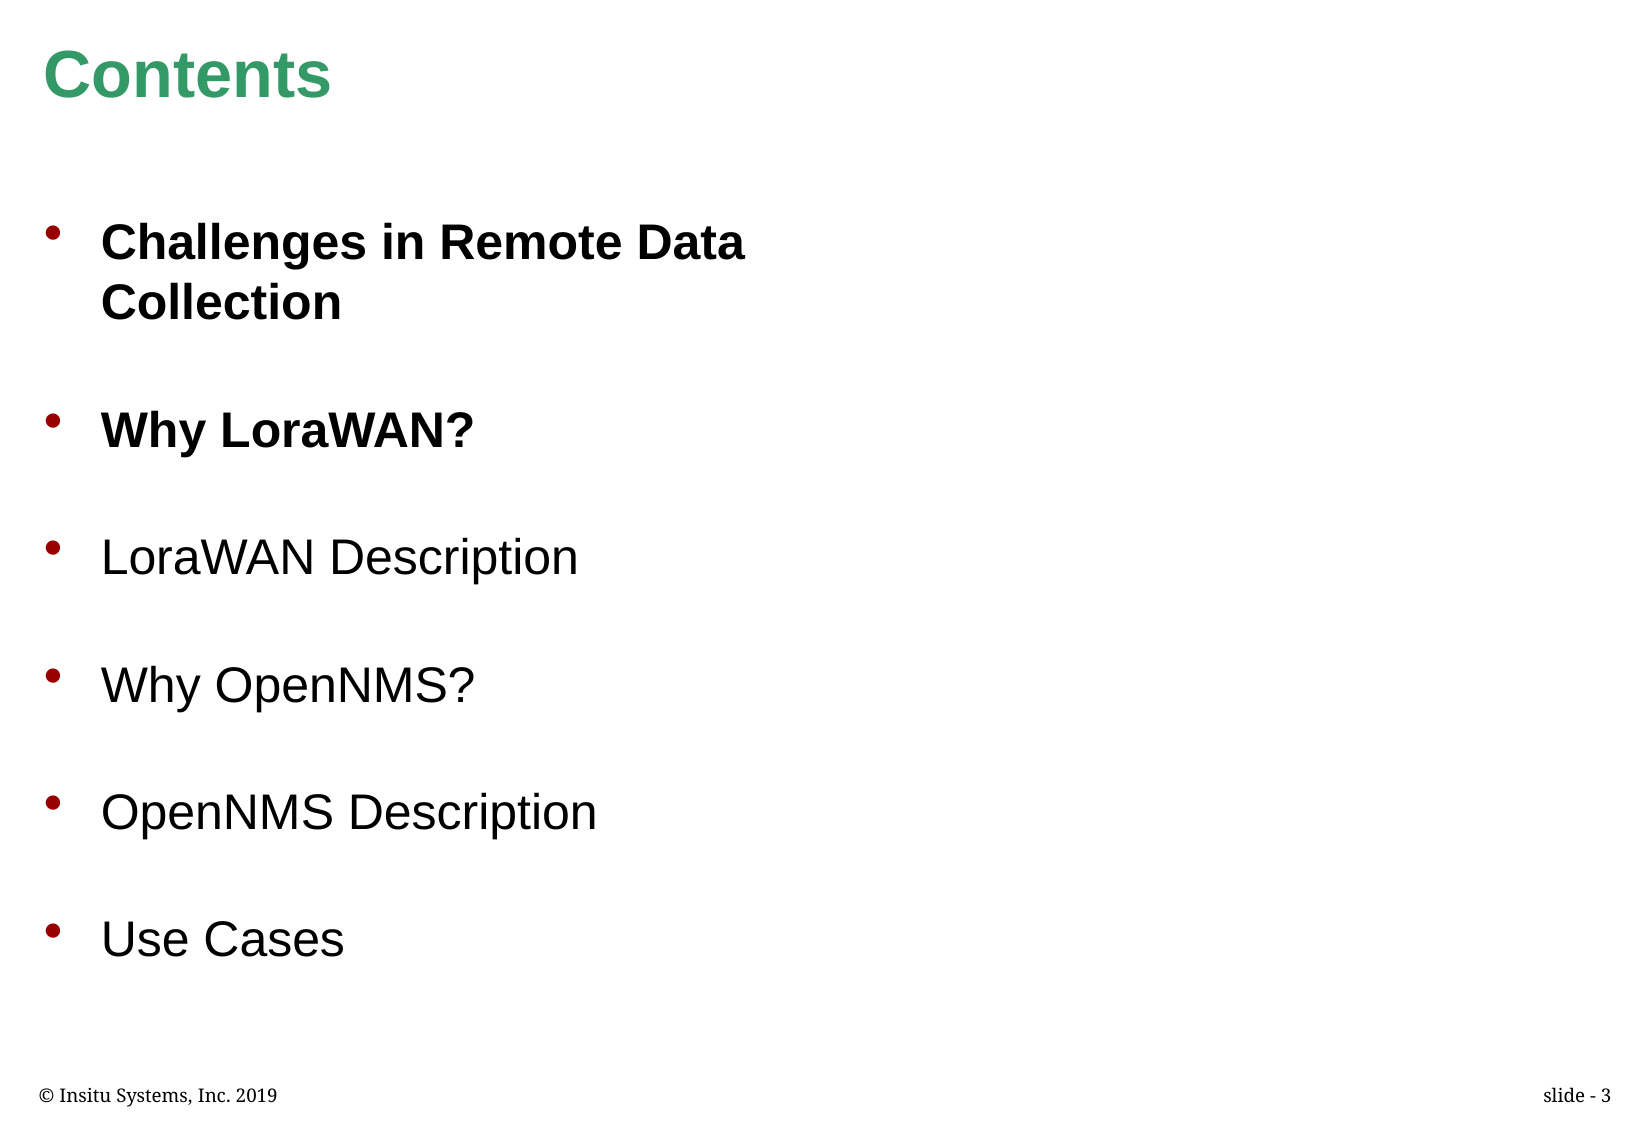

# Contents
Challenges in Remote Data Collection
Why LoraWAN?
LoraWAN Description
Why OpenNMS?
OpenNMS Description
Use Cases